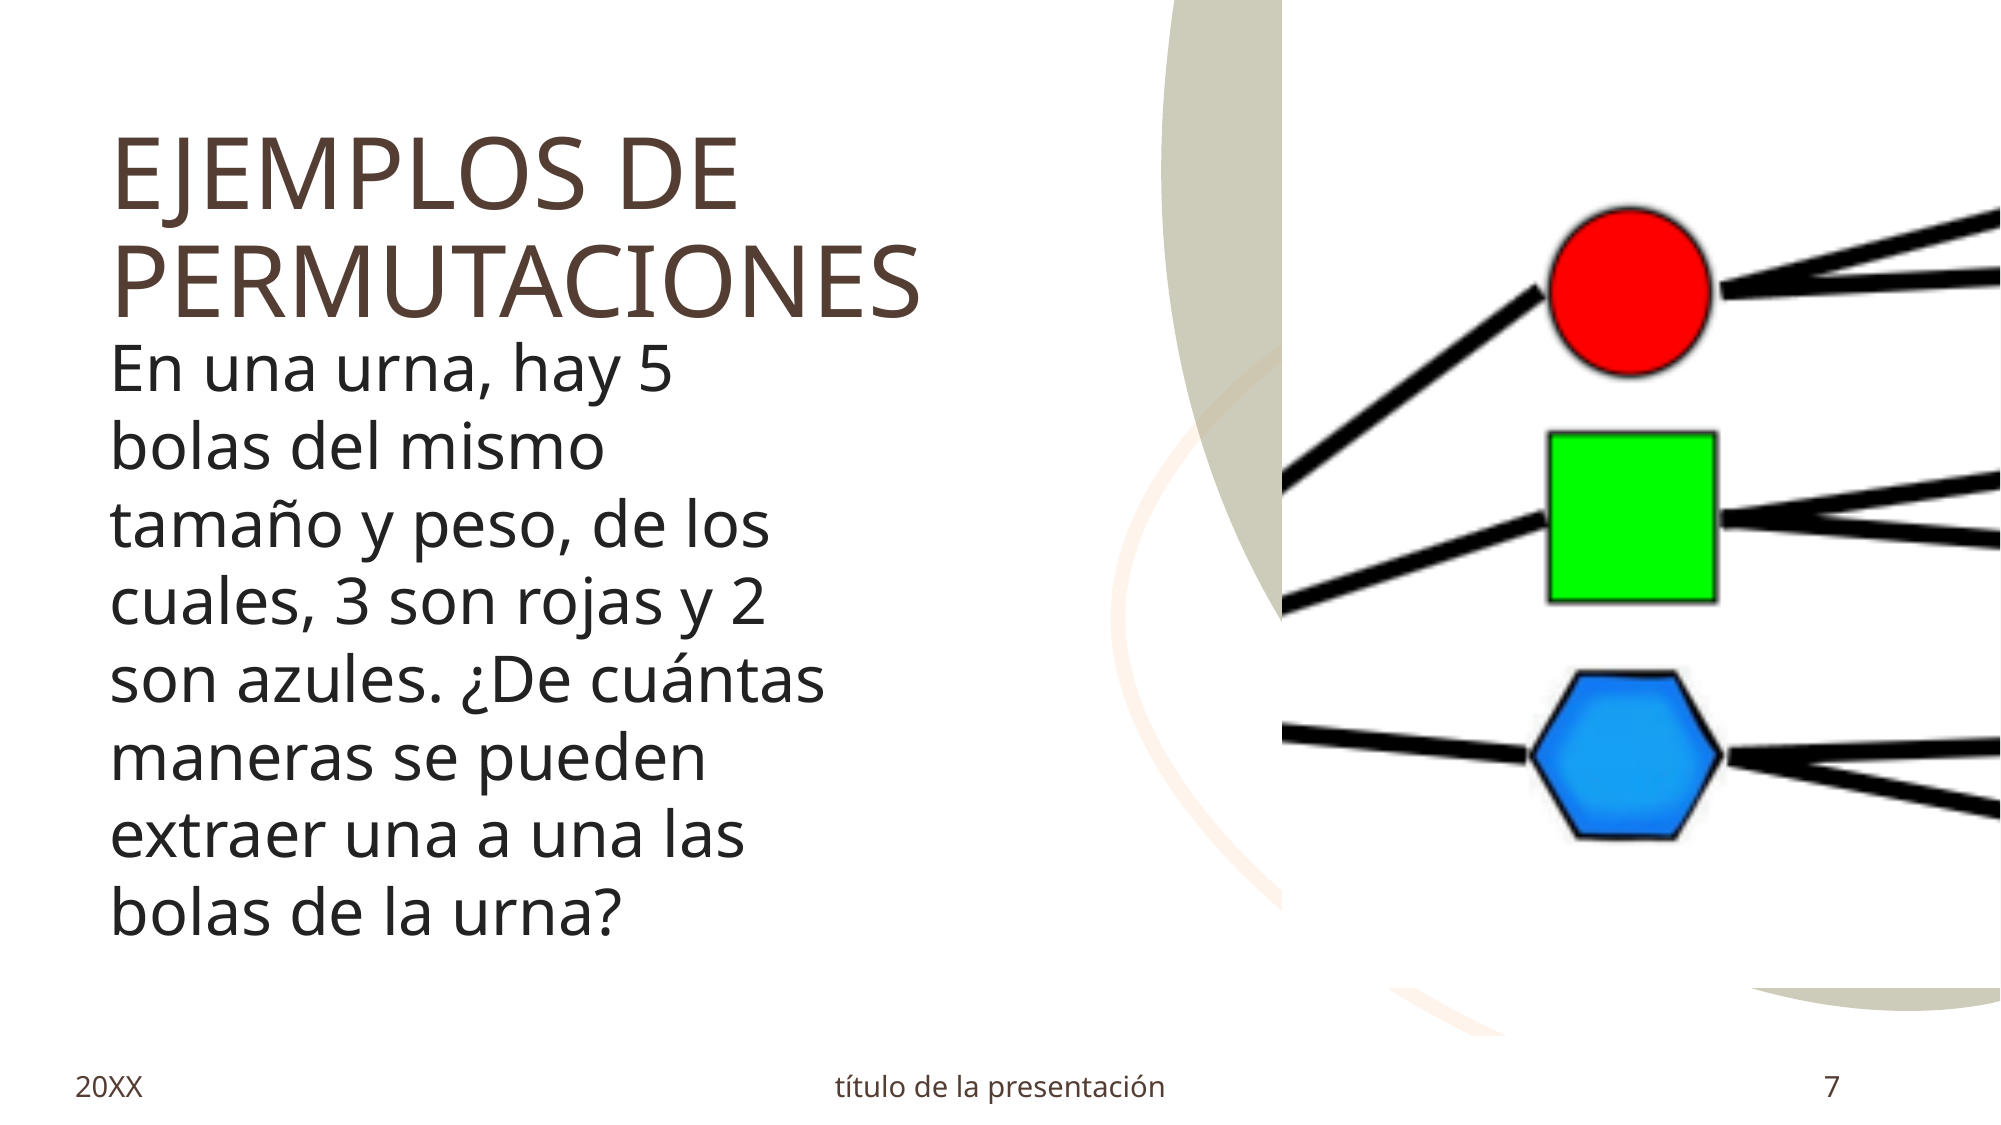

# EJEMPLOS DE PERMUTACIONES
En una urna, hay 5 bolas del mismo tamaño y peso, de los cuales, 3 son rojas y 2 son azules. ¿De cuántas maneras se pueden extraer una a una las bolas de la urna?
20XX
título de la presentación